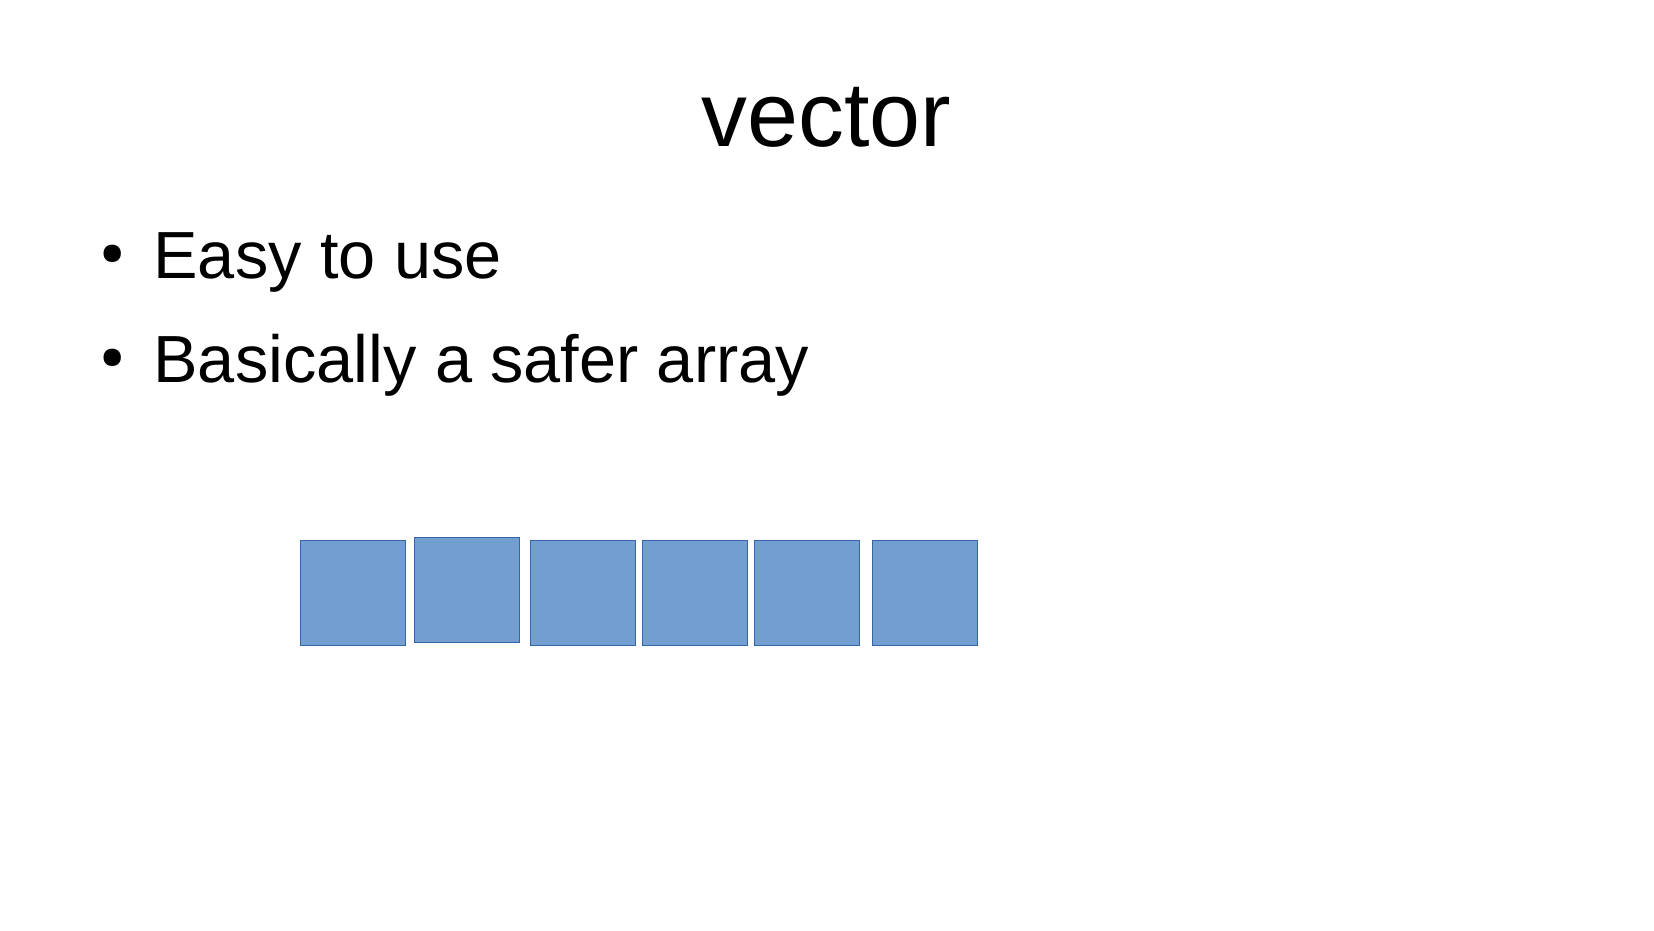

# vector
Easy to use
Basically a safer array